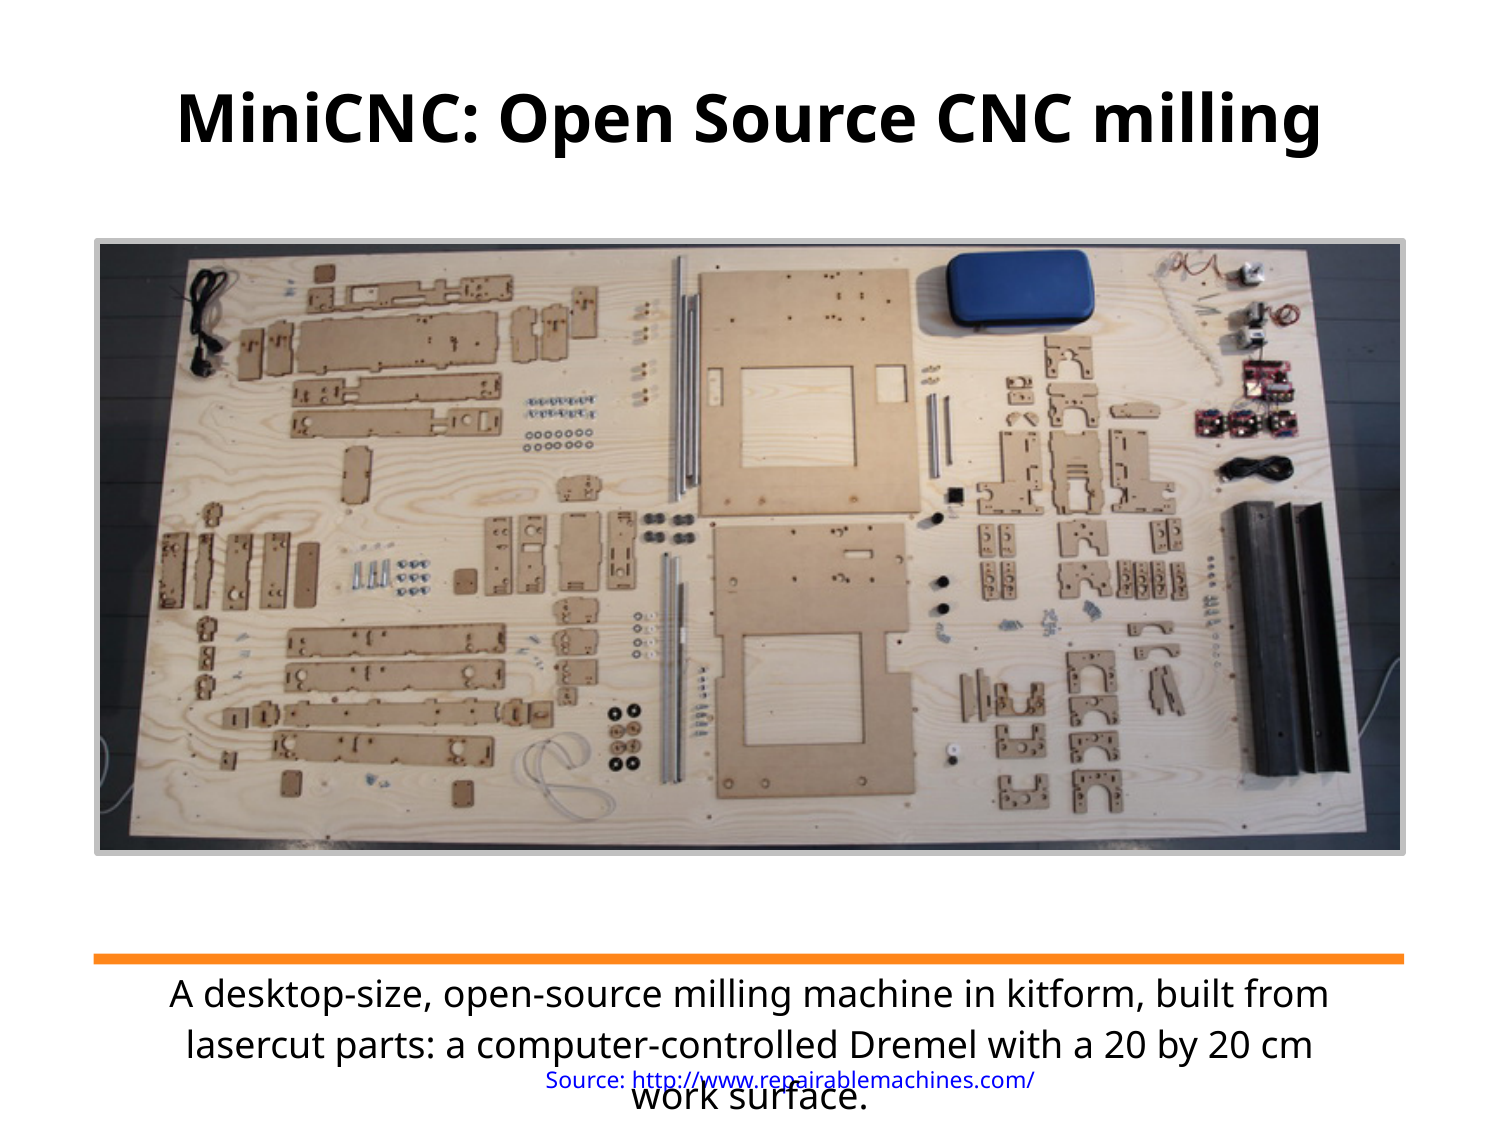

# MiniCNC: Open Source CNC milling
A desktop-size, open-source milling machine in kitform, built from lasercut parts: a computer-controlled Dremel with a 20 by 20 cm work surface.
Source: http://www.repairablemachines.com/